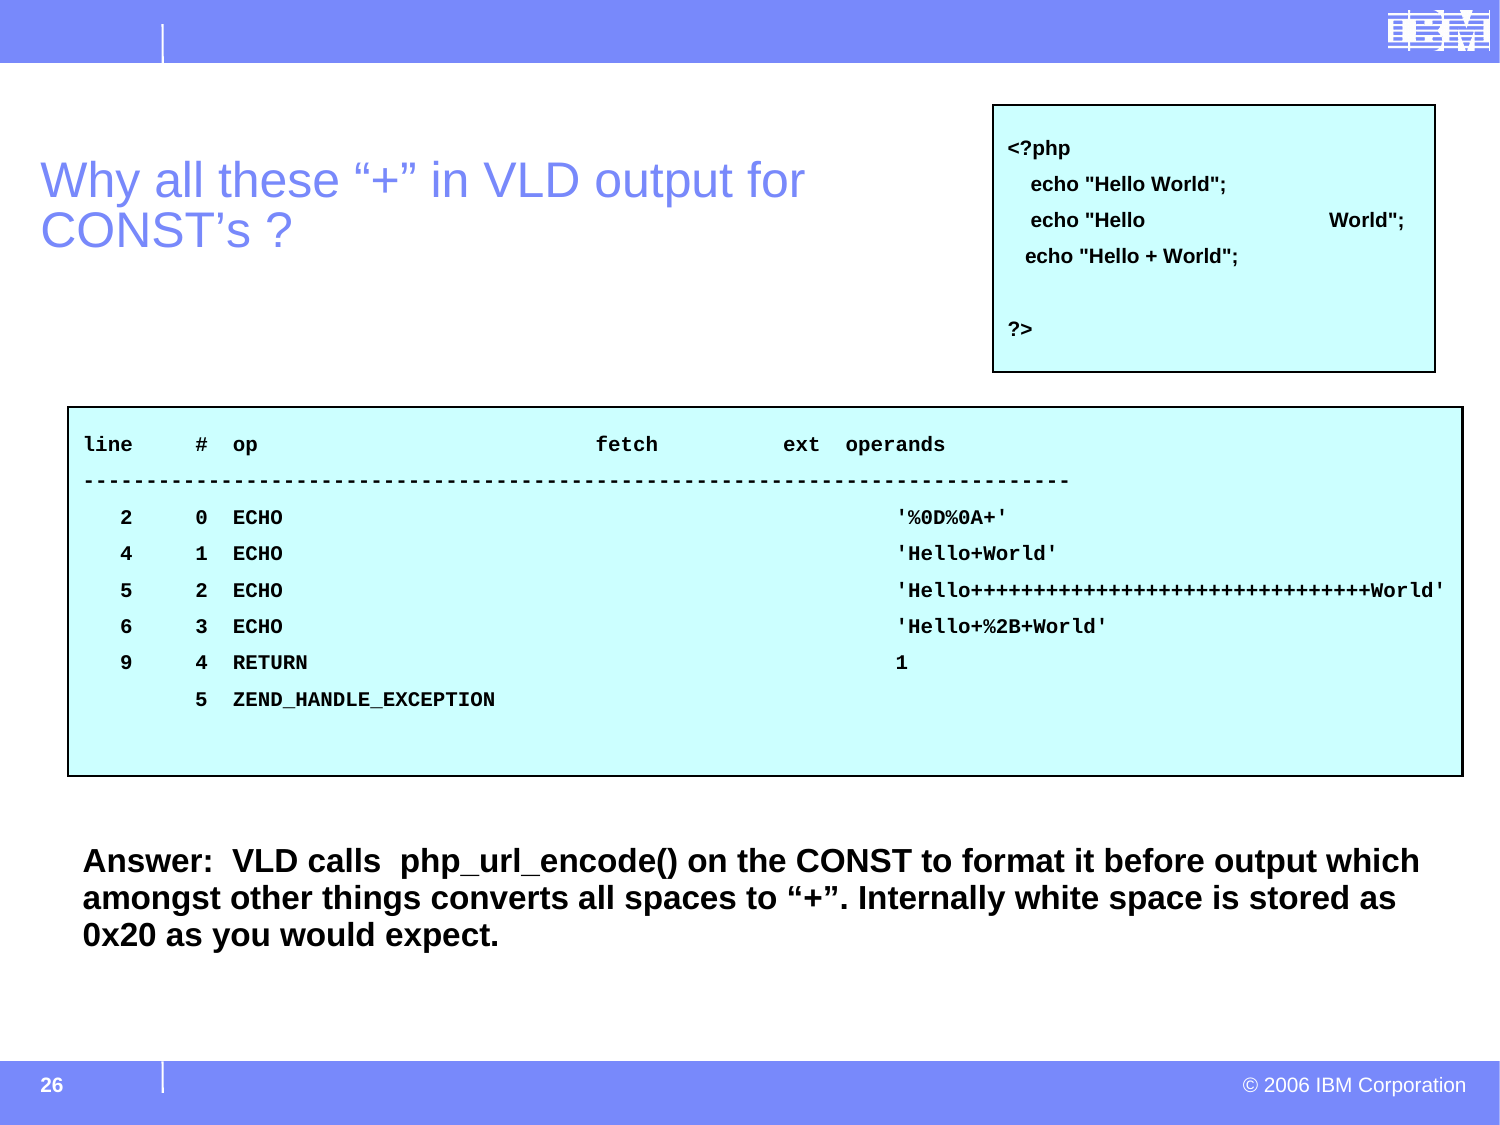

<?php
 echo "Hello World";
 echo "Hello World";
 echo "Hello + World";
?>
# Why all these “+” in VLD output for CONST’s ?
line # op fetch ext operands
-------------------------------------------------------------------------------
 2 0 ECHO '%0D%0A+'
 4 1 ECHO 'Hello+World'
 5 2 ECHO 'Hello++++++++++++++++++++++++++++++++World'
 6 3 ECHO 'Hello+%2B+World'
 9 4 RETURN 1
 5 ZEND_HANDLE_EXCEPTION
Answer: VLD calls php_url_encode() on the CONST to format it before output which amongst other things converts all spaces to “+”. Internally white space is stored as 0x20 as you would expect.
26